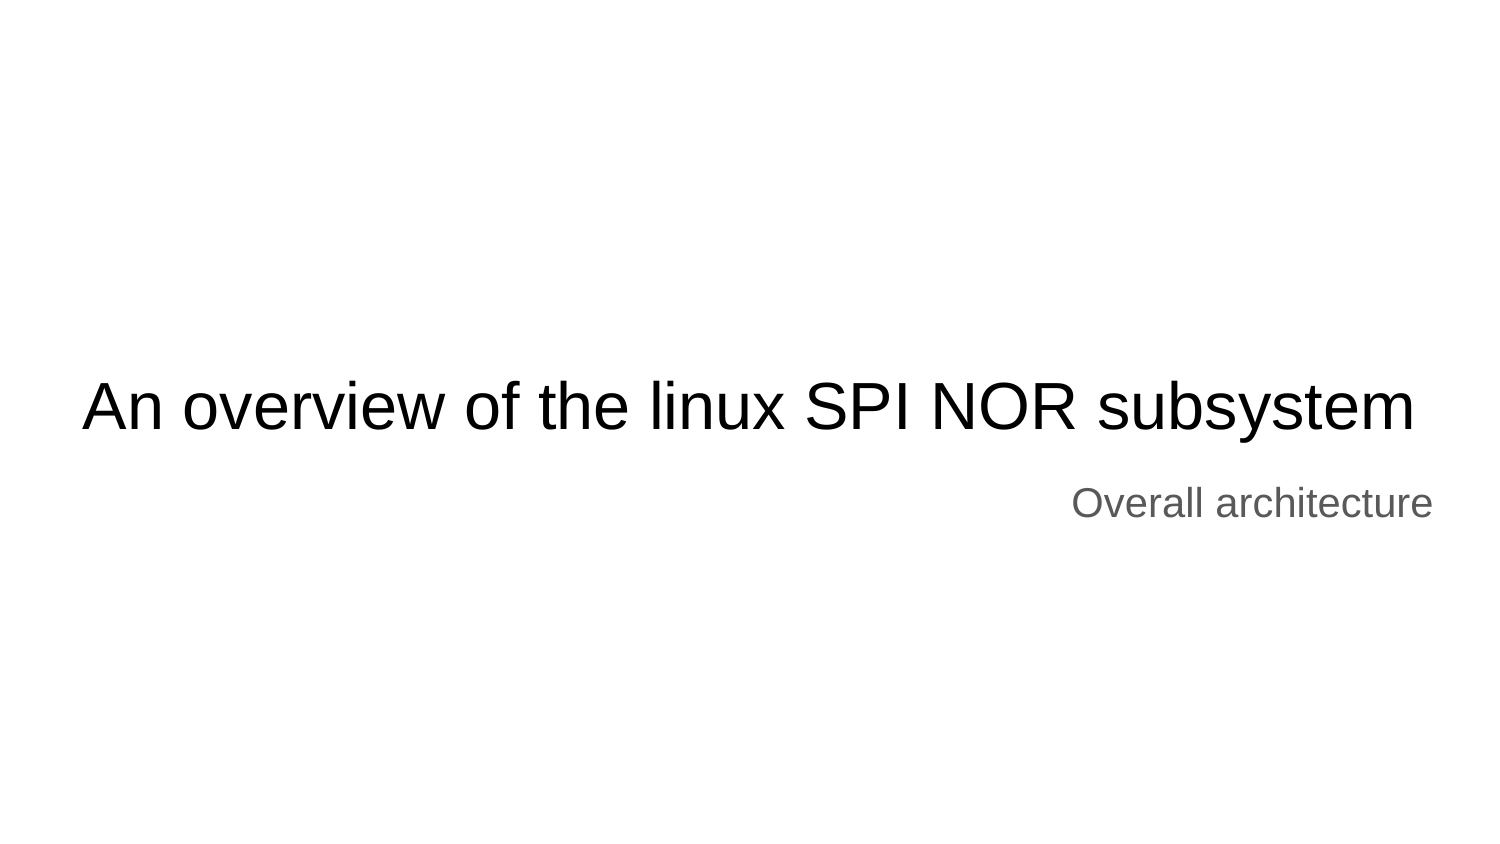

# An overview of the linux SPI NOR subsystem
Overall architecture